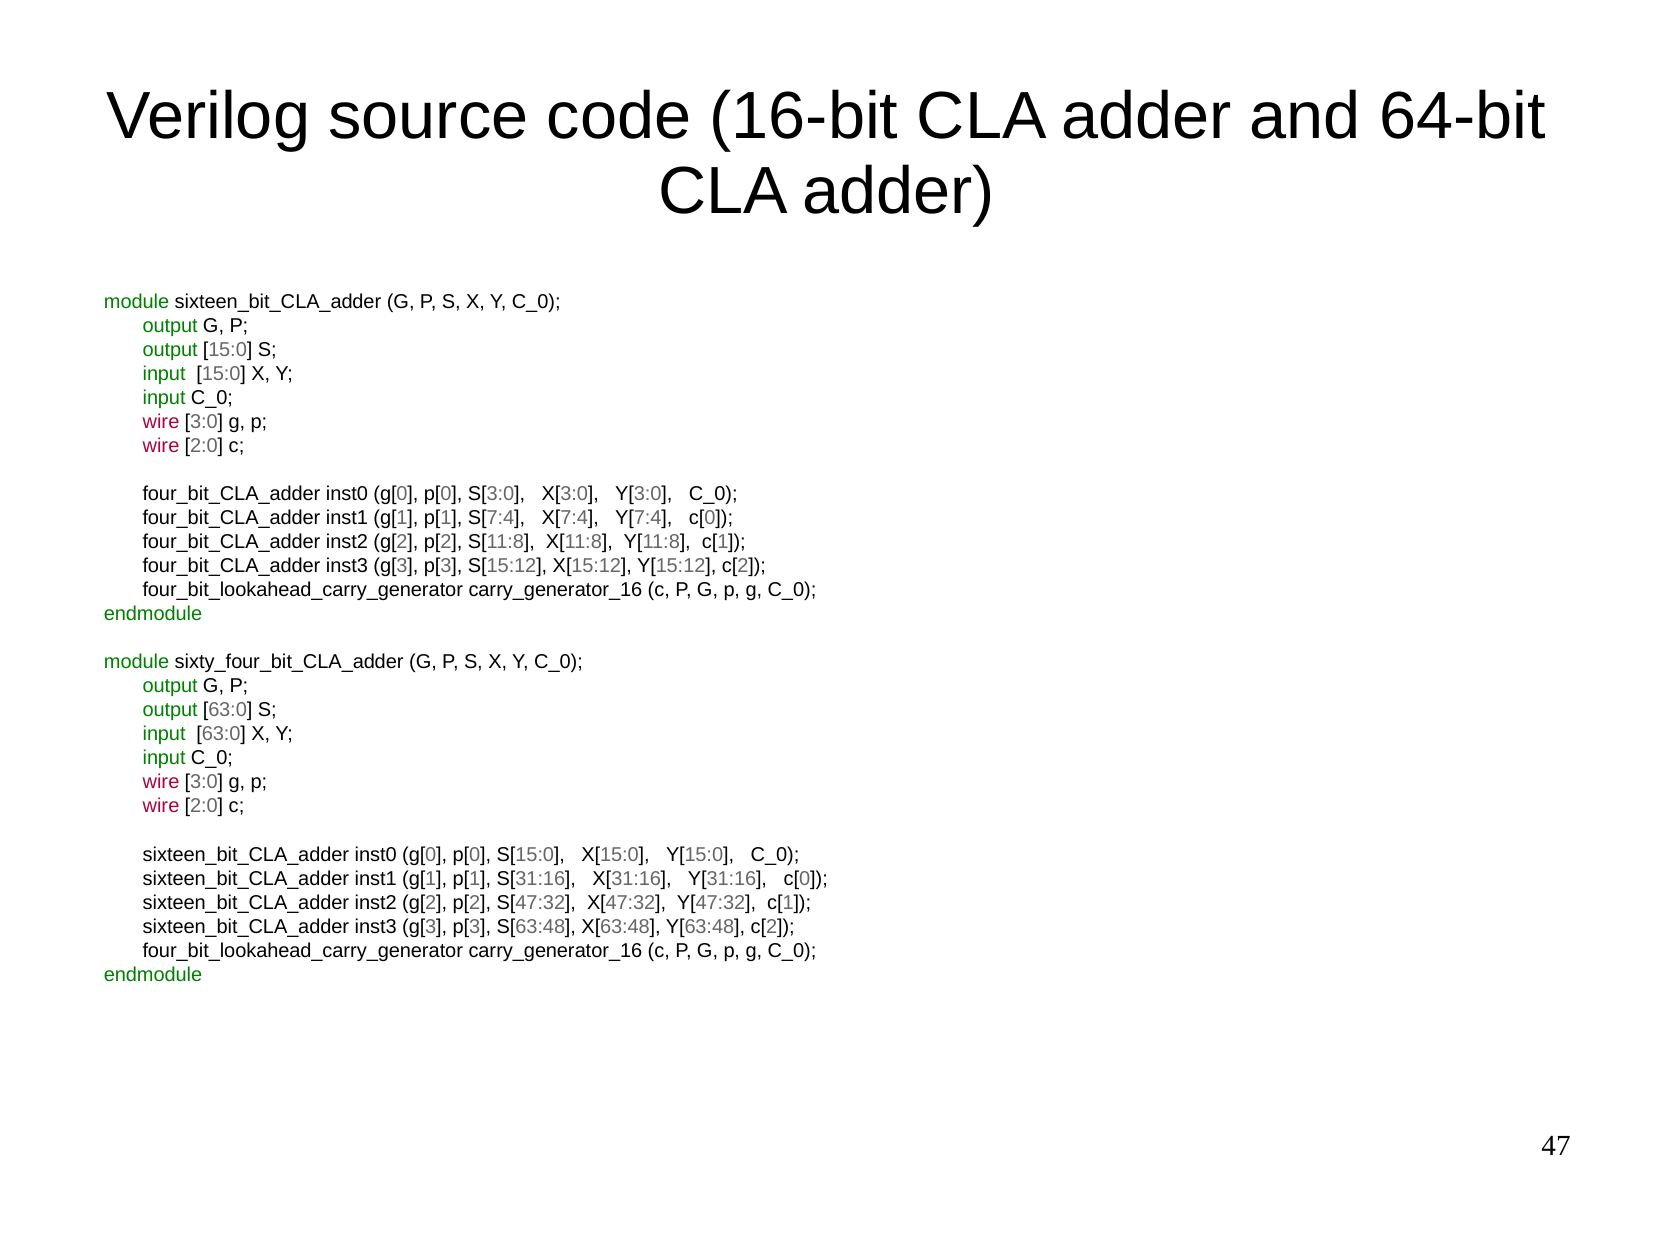

# Verilog source code (16-bit CLA adder and 64-bit CLA adder)
module sixteen_bit_CLA_adder (G, P, S, X, Y, C_0);
 output G, P;
 output [15:0] S;
 input [15:0] X, Y;
 input C_0;
 wire [3:0] g, p;
 wire [2:0] c;
 four_bit_CLA_adder inst0 (g[0], p[0], S[3:0], X[3:0], Y[3:0], C_0);
 four_bit_CLA_adder inst1 (g[1], p[1], S[7:4], X[7:4], Y[7:4], c[0]);
 four_bit_CLA_adder inst2 (g[2], p[2], S[11:8], X[11:8], Y[11:8], c[1]);
 four_bit_CLA_adder inst3 (g[3], p[3], S[15:12], X[15:12], Y[15:12], c[2]);
 four_bit_lookahead_carry_generator carry_generator_16 (c, P, G, p, g, C_0);
endmodule
module sixty_four_bit_CLA_adder (G, P, S, X, Y, C_0);
 output G, P;
 output [63:0] S;
 input [63:0] X, Y;
 input C_0;
 wire [3:0] g, p;
 wire [2:0] c;
 sixteen_bit_CLA_adder inst0 (g[0], p[0], S[15:0], X[15:0], Y[15:0], C_0);
 sixteen_bit_CLA_adder inst1 (g[1], p[1], S[31:16], X[31:16], Y[31:16], c[0]);
 sixteen_bit_CLA_adder inst2 (g[2], p[2], S[47:32], X[47:32], Y[47:32], c[1]);
 sixteen_bit_CLA_adder inst3 (g[3], p[3], S[63:48], X[63:48], Y[63:48], c[2]);
 four_bit_lookahead_carry_generator carry_generator_16 (c, P, G, p, g, C_0);
endmodule
47